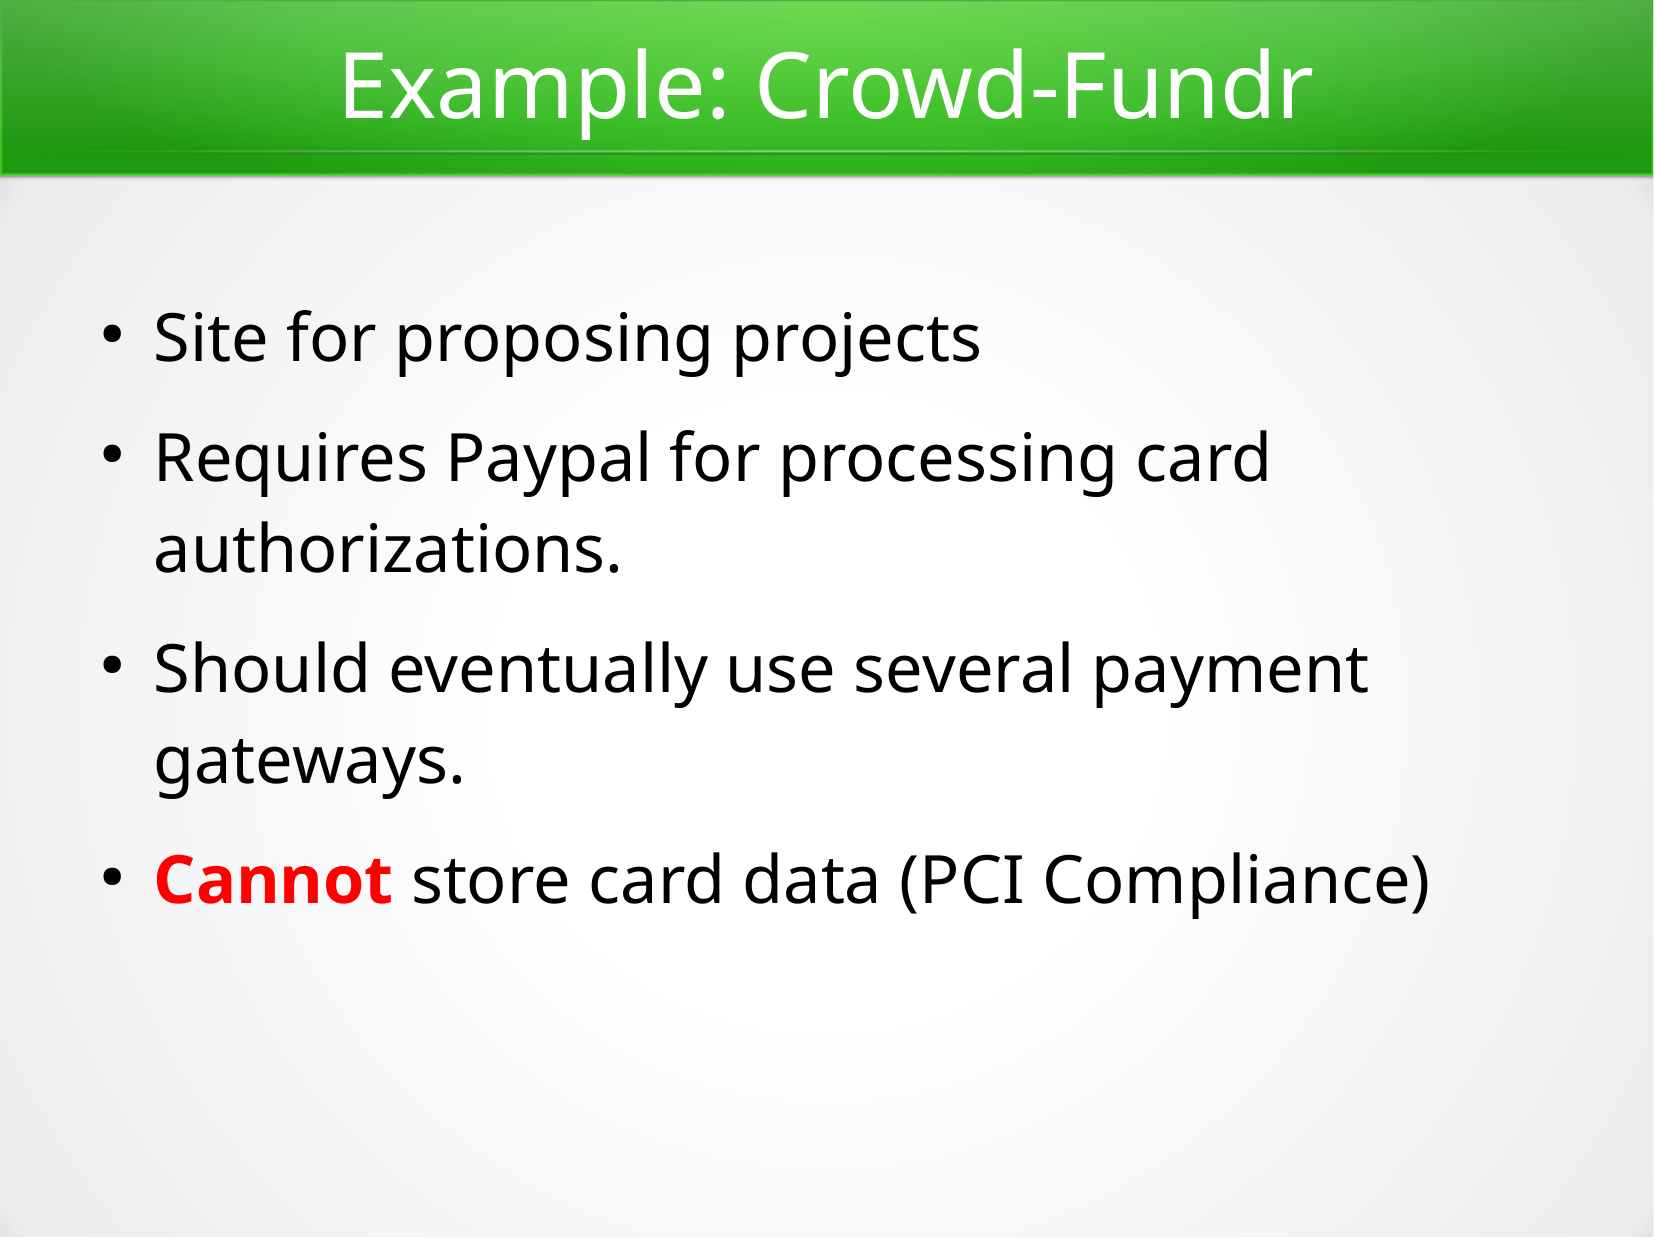

# Example: Crowd-Fundr
Site for proposing projects
Requires Paypal for processing card authorizations.
Should eventually use several payment gateways.
Cannot store card data (PCI Compliance)